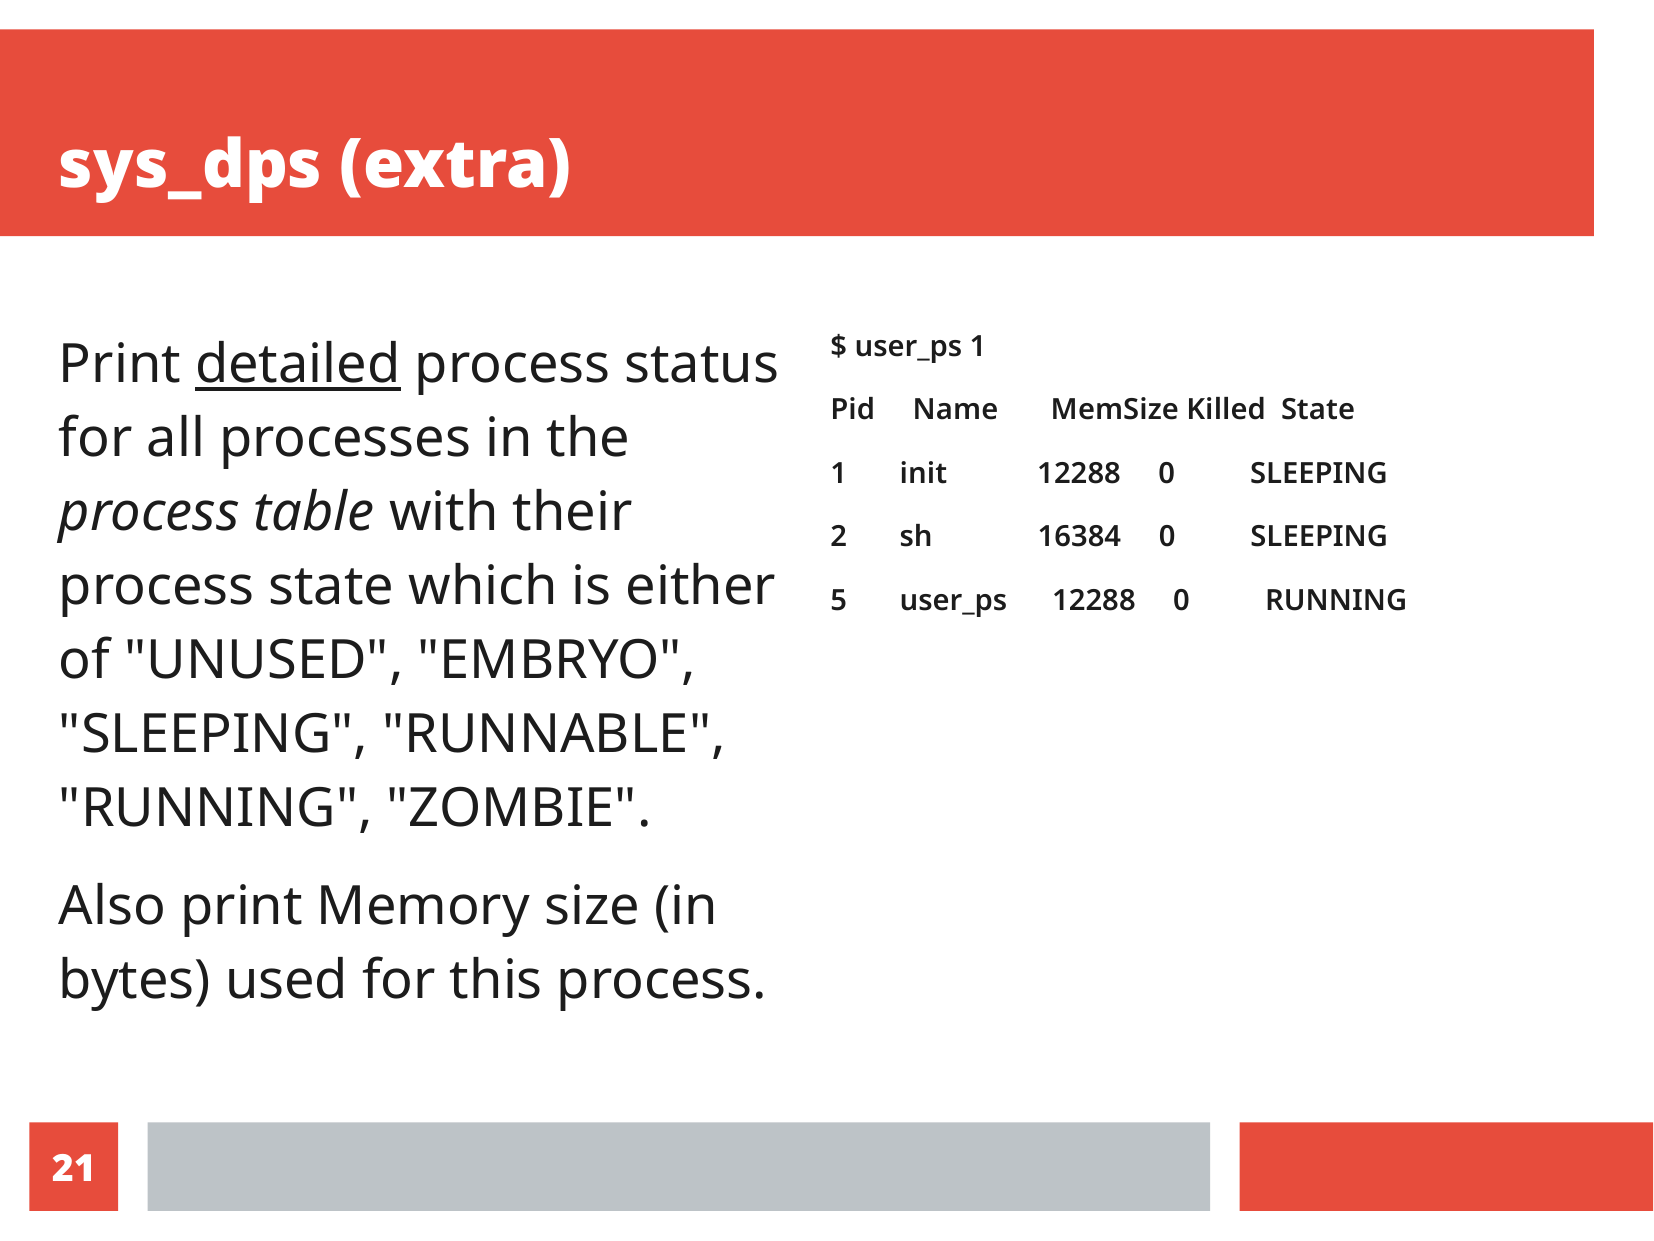

# sys_dps (extra)
Print detailed process status for all processes in the process table with their process state which is either of "UNUSED", "EMBRYO", "SLEEPING", "RUNNABLE", "RUNNING", "ZOMBIE".
Also print Memory size (in bytes) used for this process.
$ user_ps 1
Pid Name MemSize Killed State
1 init 12288 0 SLEEPING
2 sh 16384 0 SLEEPING
5 user_ps 12288 0 RUNNING
21